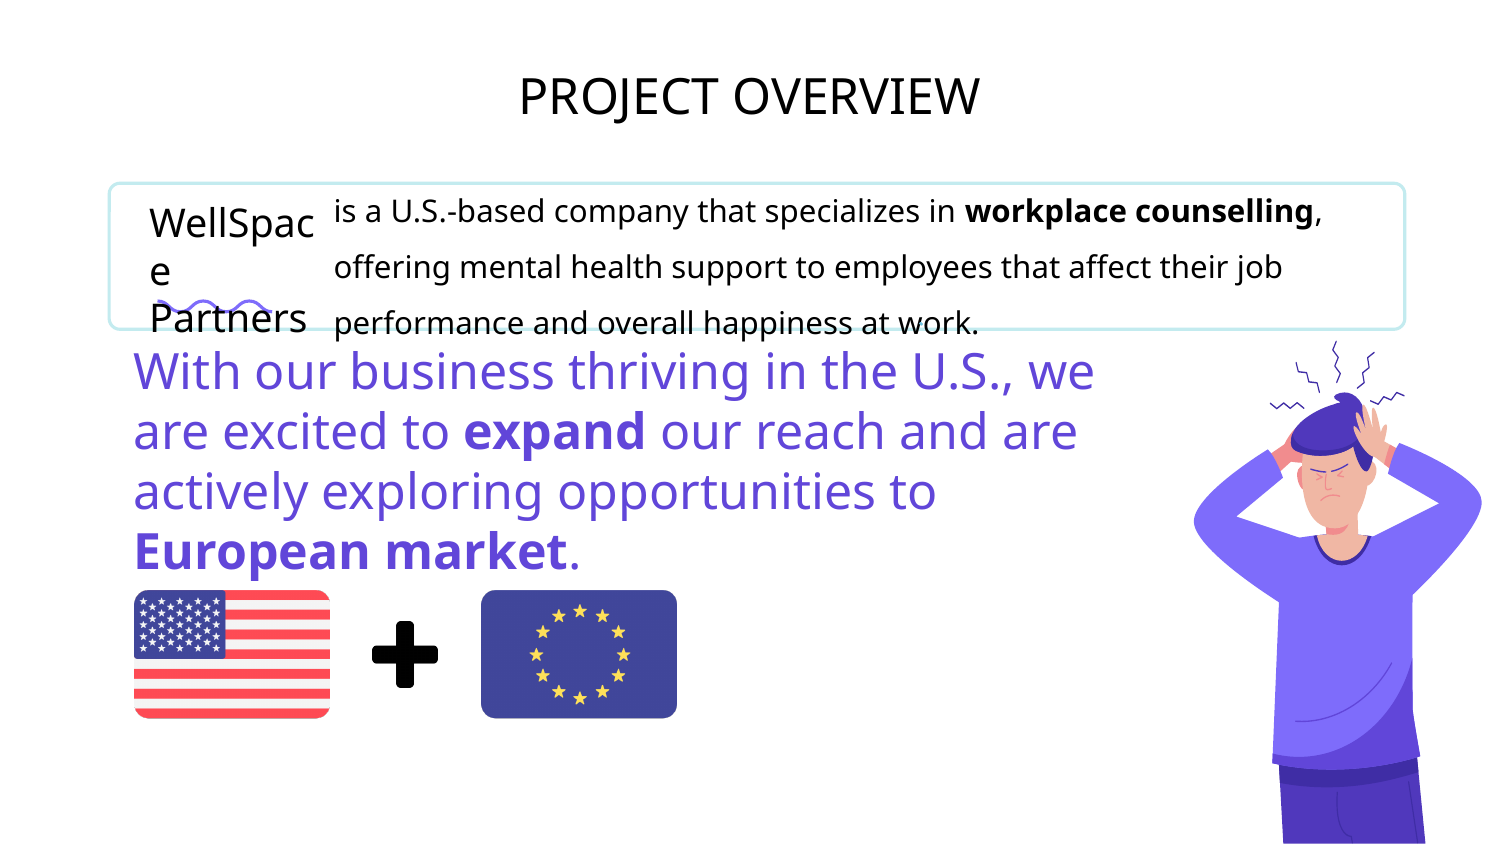

# PROJECT OVERVIEW
is a U.S.-based company that specializes in workplace counselling, offering mental health support to employees that affect their job performance and overall happiness at work.
WellSpace
Partners
With our business thriving in the U.S., we are excited to expand our reach and are actively exploring opportunities to European market.